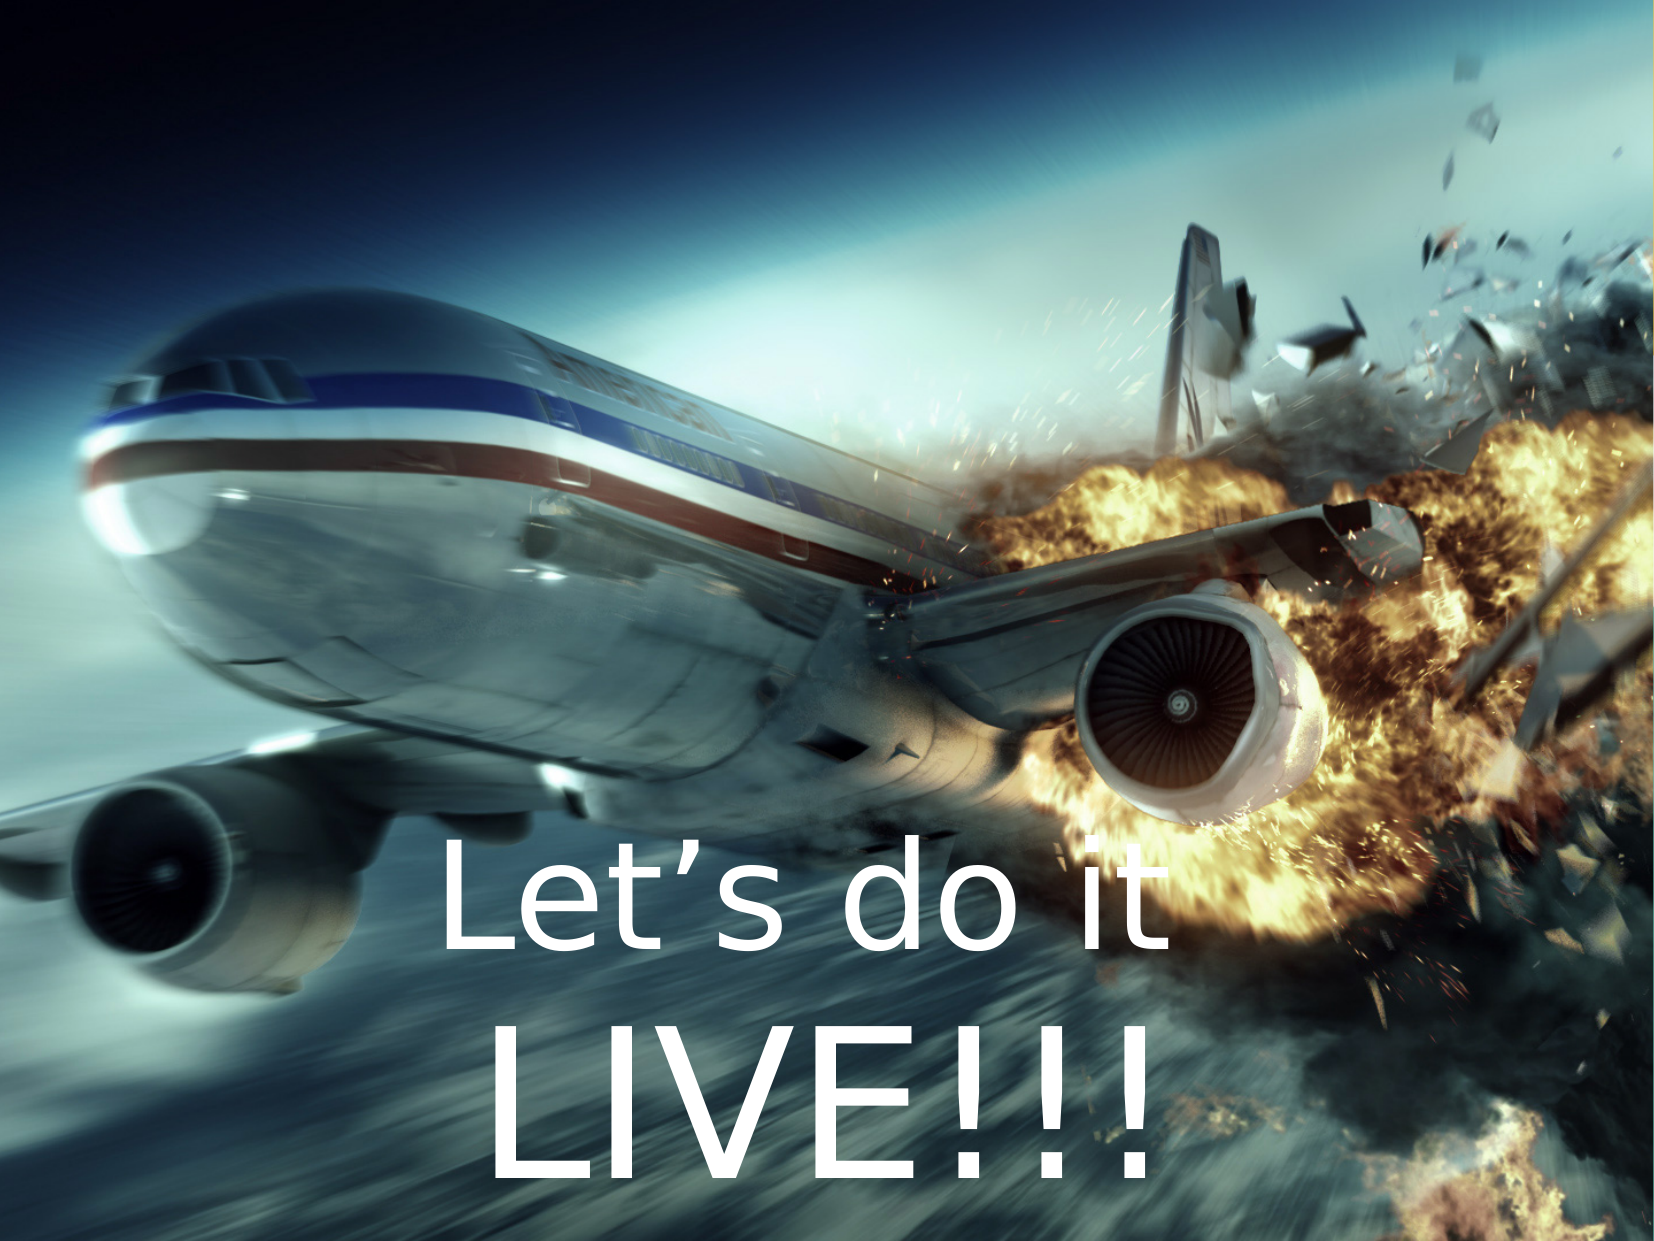

Let’s do it
LIVE!!!
Julius Zukauskas
18